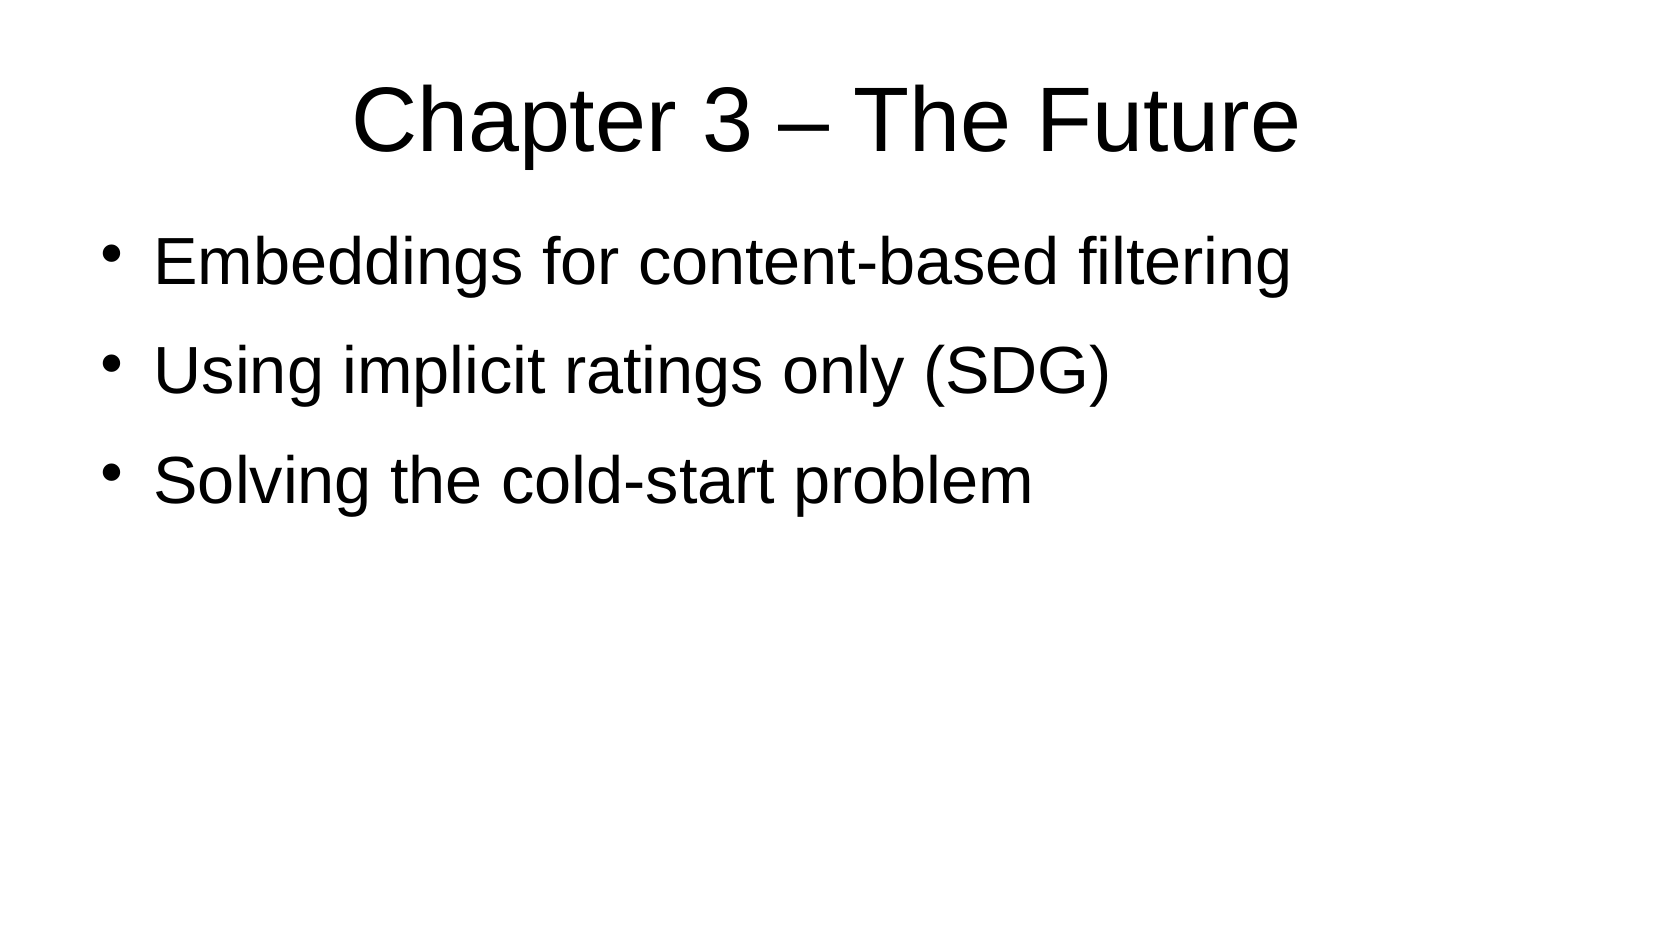

# Chapter 3 – The Future
Embeddings for content-based filtering
Using implicit ratings only (SDG)
Solving the cold-start problem